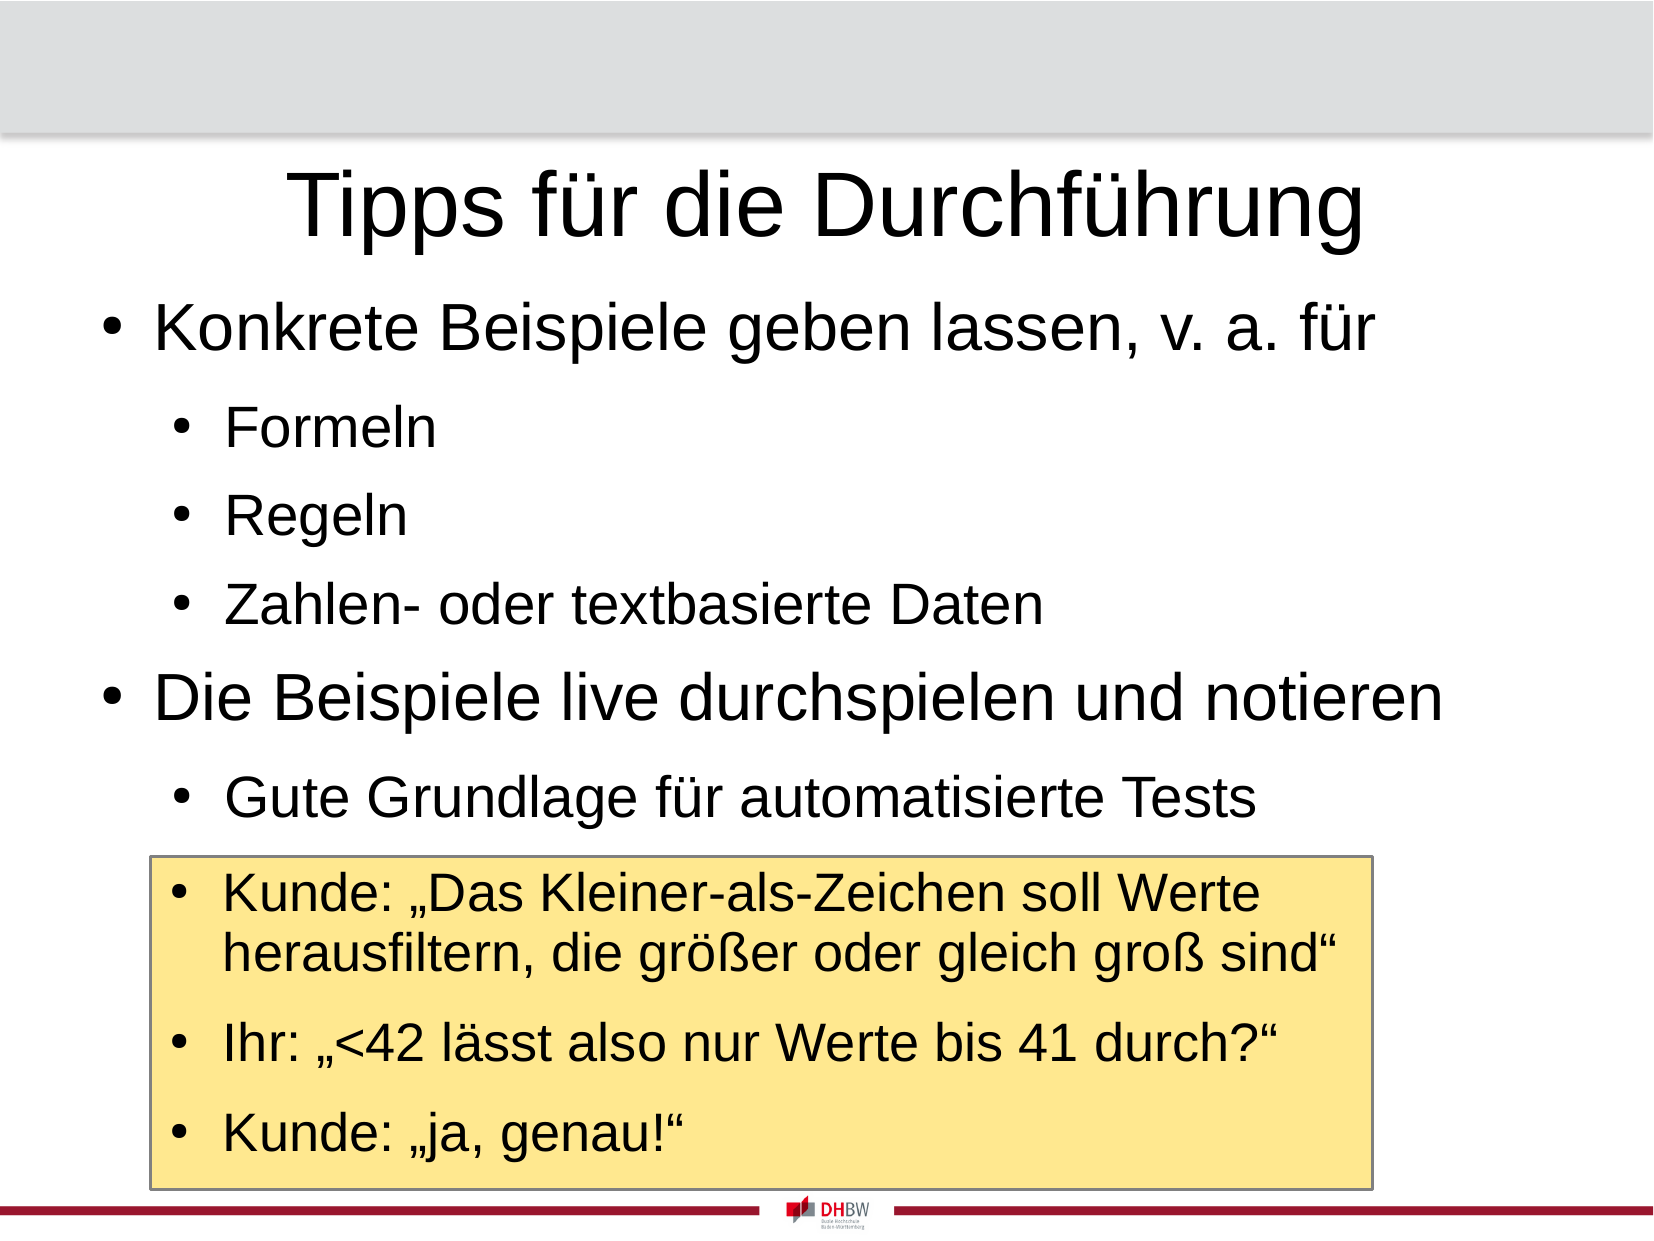

# Tipps für die Durchführung
Konkrete Beispiele geben lassen, v. a. für
Formeln
Regeln
Zahlen- oder textbasierte Daten
Die Beispiele live durchspielen und notieren
Gute Grundlage für automatisierte Tests
Kunde: „Das Kleiner-als-Zeichen soll Werte herausfiltern, die größer oder gleich groß sind“
Ihr: „<42 lässt also nur Werte bis 41 durch?“
Kunde: „ja, genau!“